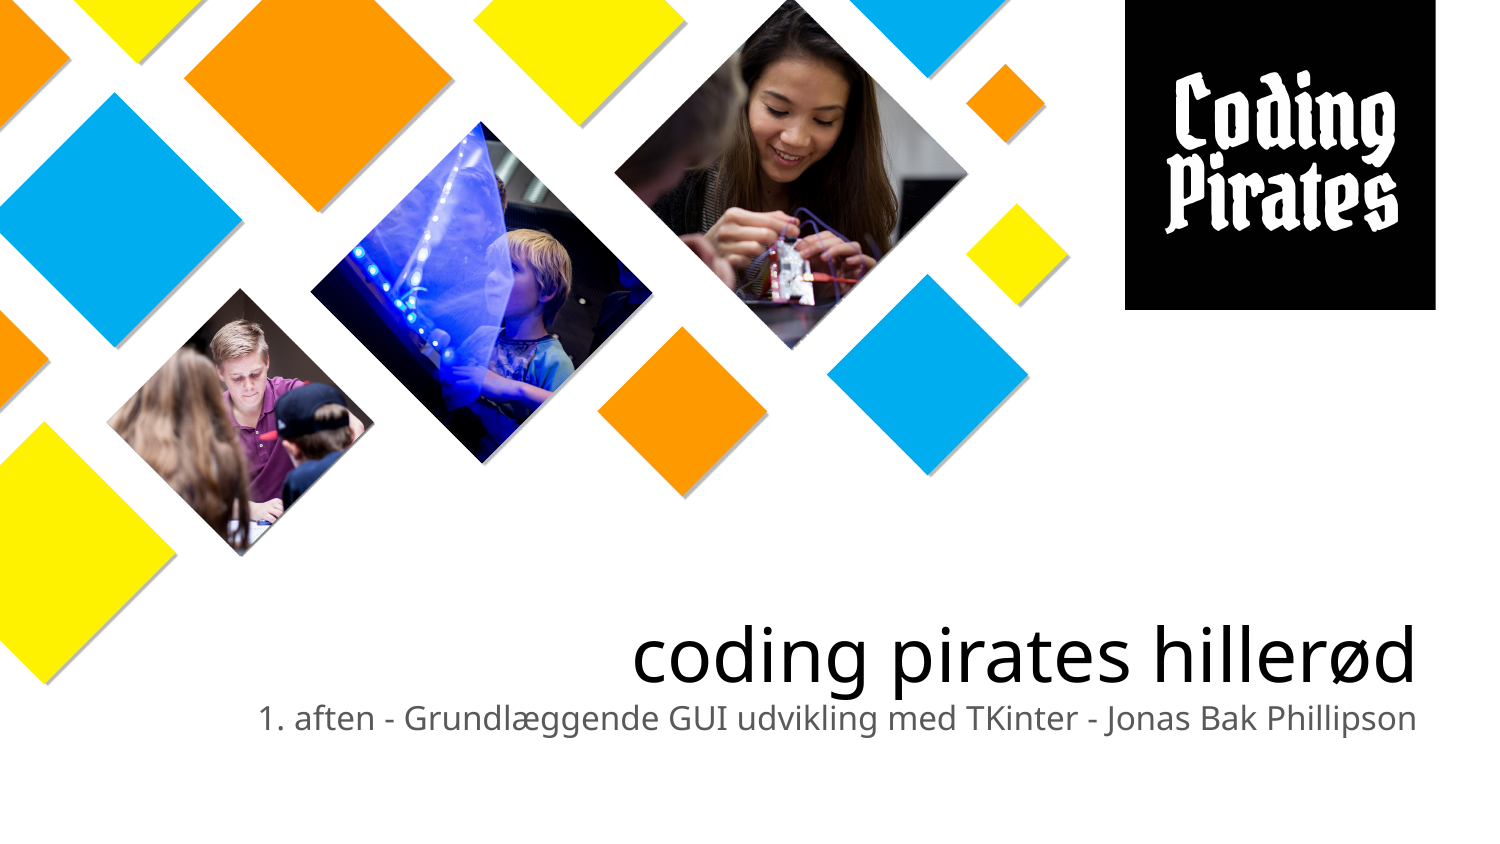

# coding pirates hillerød 1. aften - Grundlæggende GUI udvikling med TKinter - Jonas Bak Phillipson